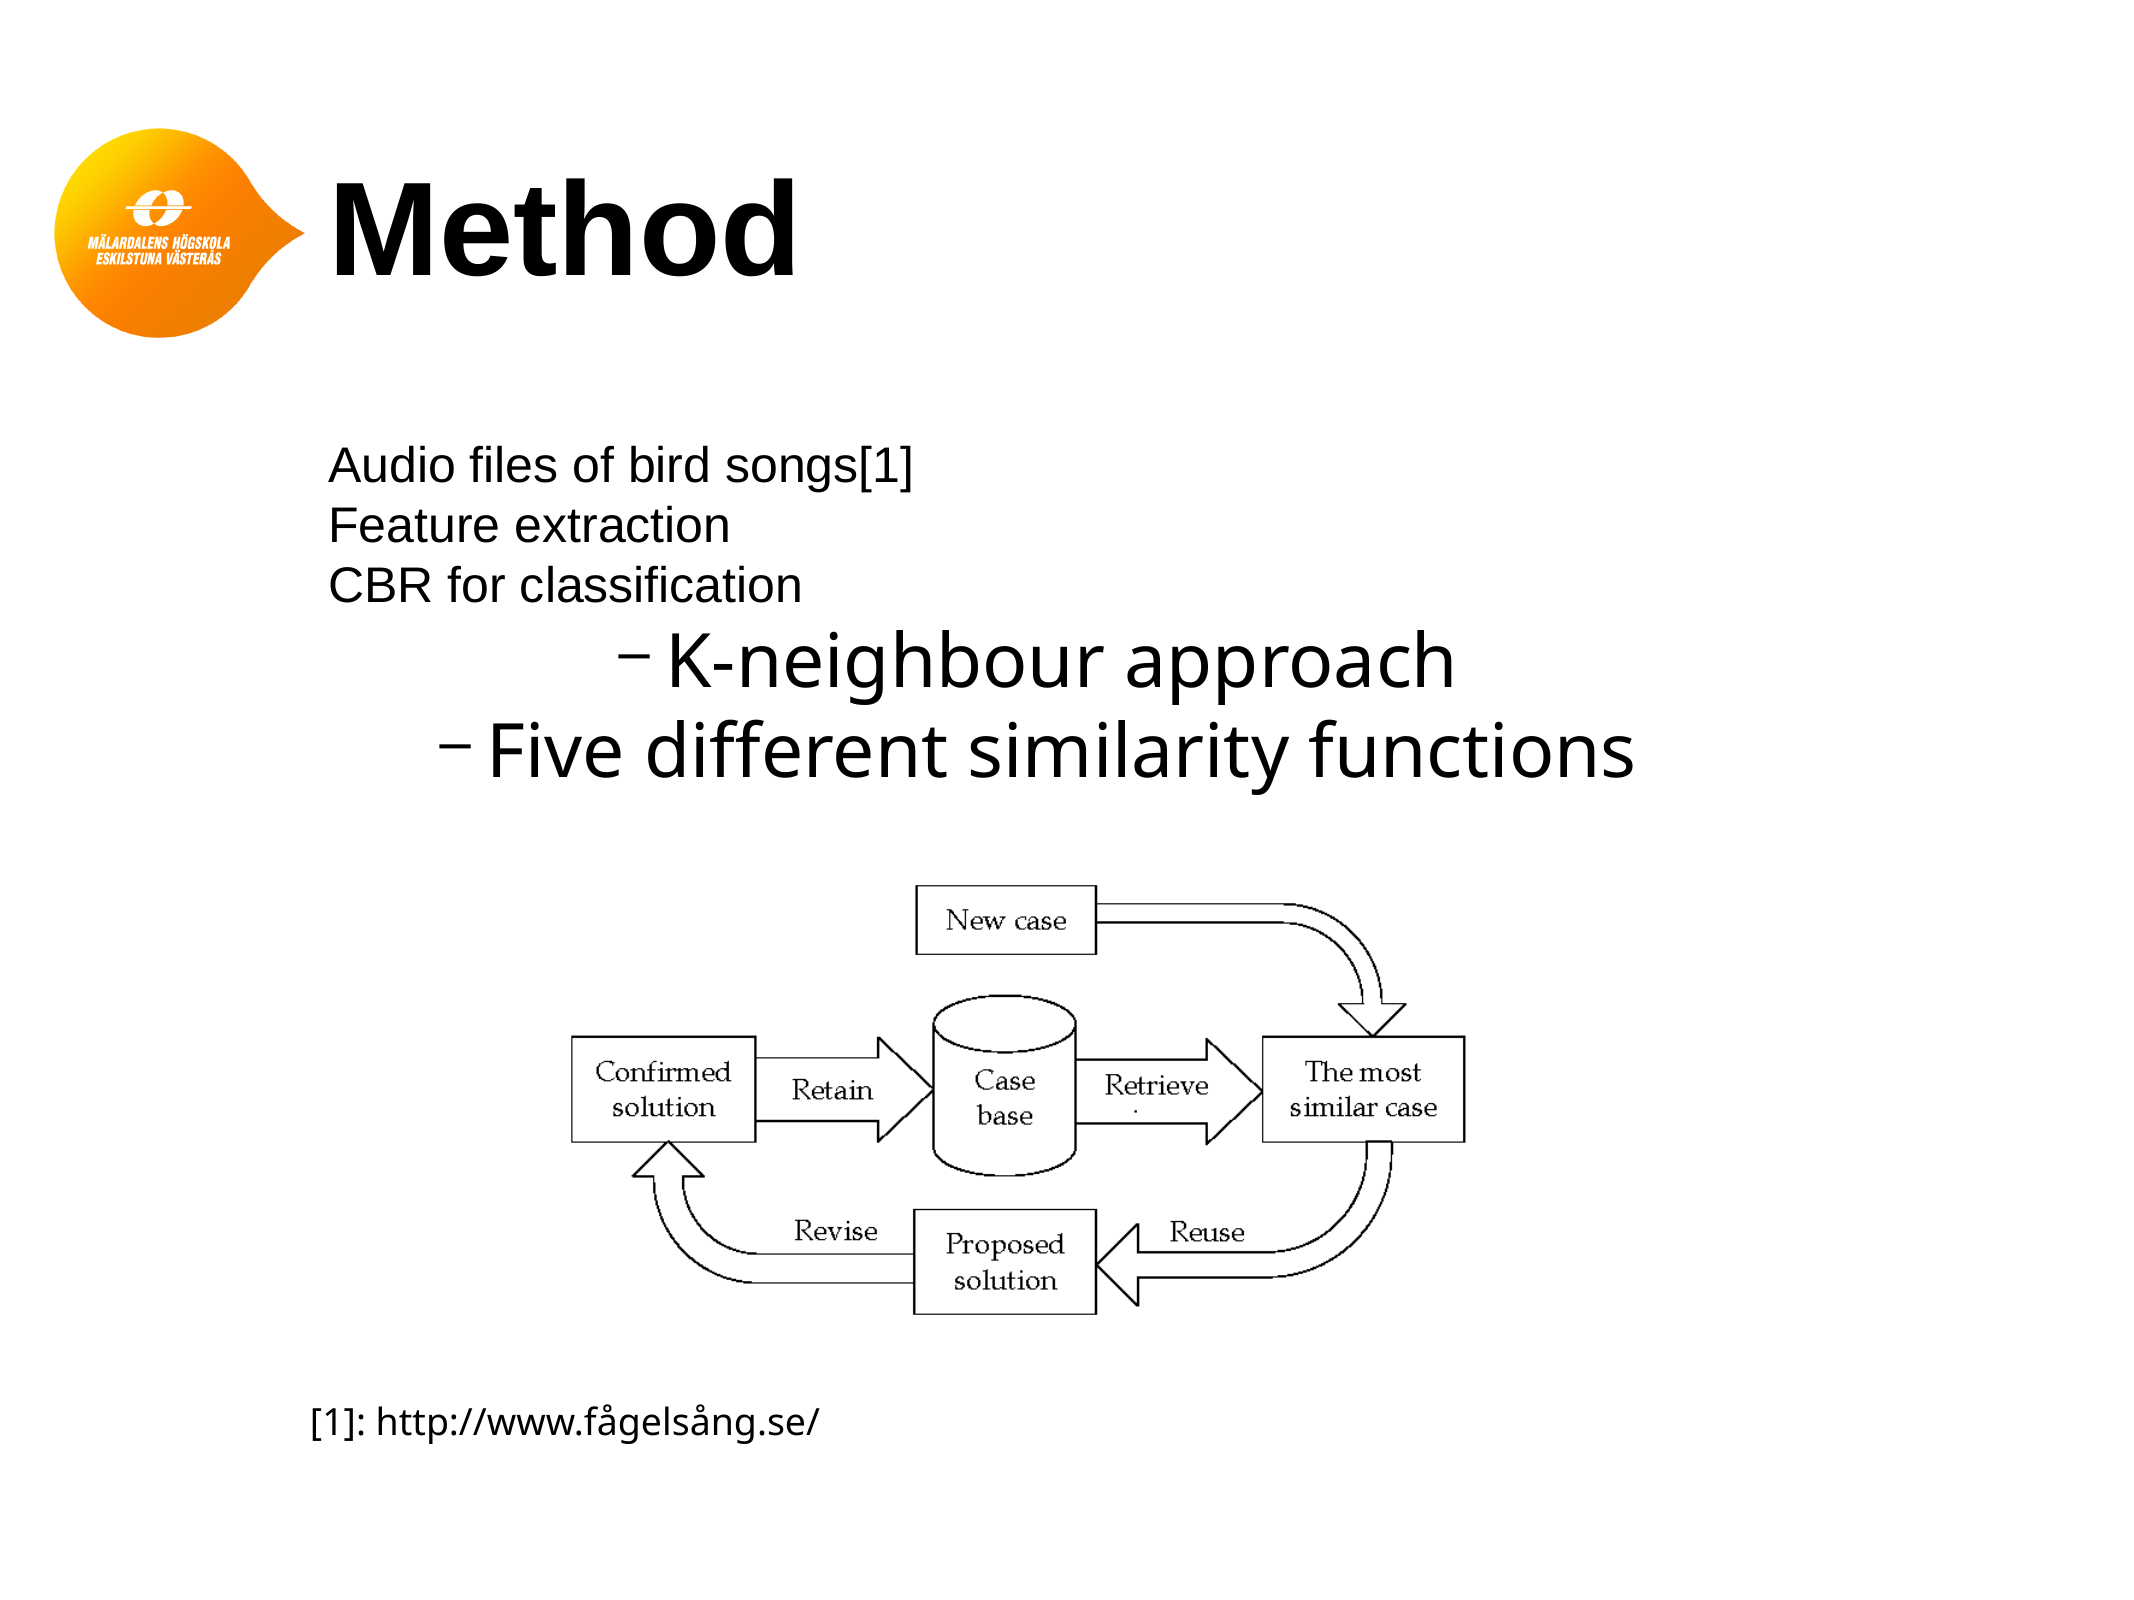

# Method
Audio files of bird songs[1]
Feature extraction
CBR for classification
K-neighbour approach
Five different similarity functions
[1]: http://www.fågelsång.se/